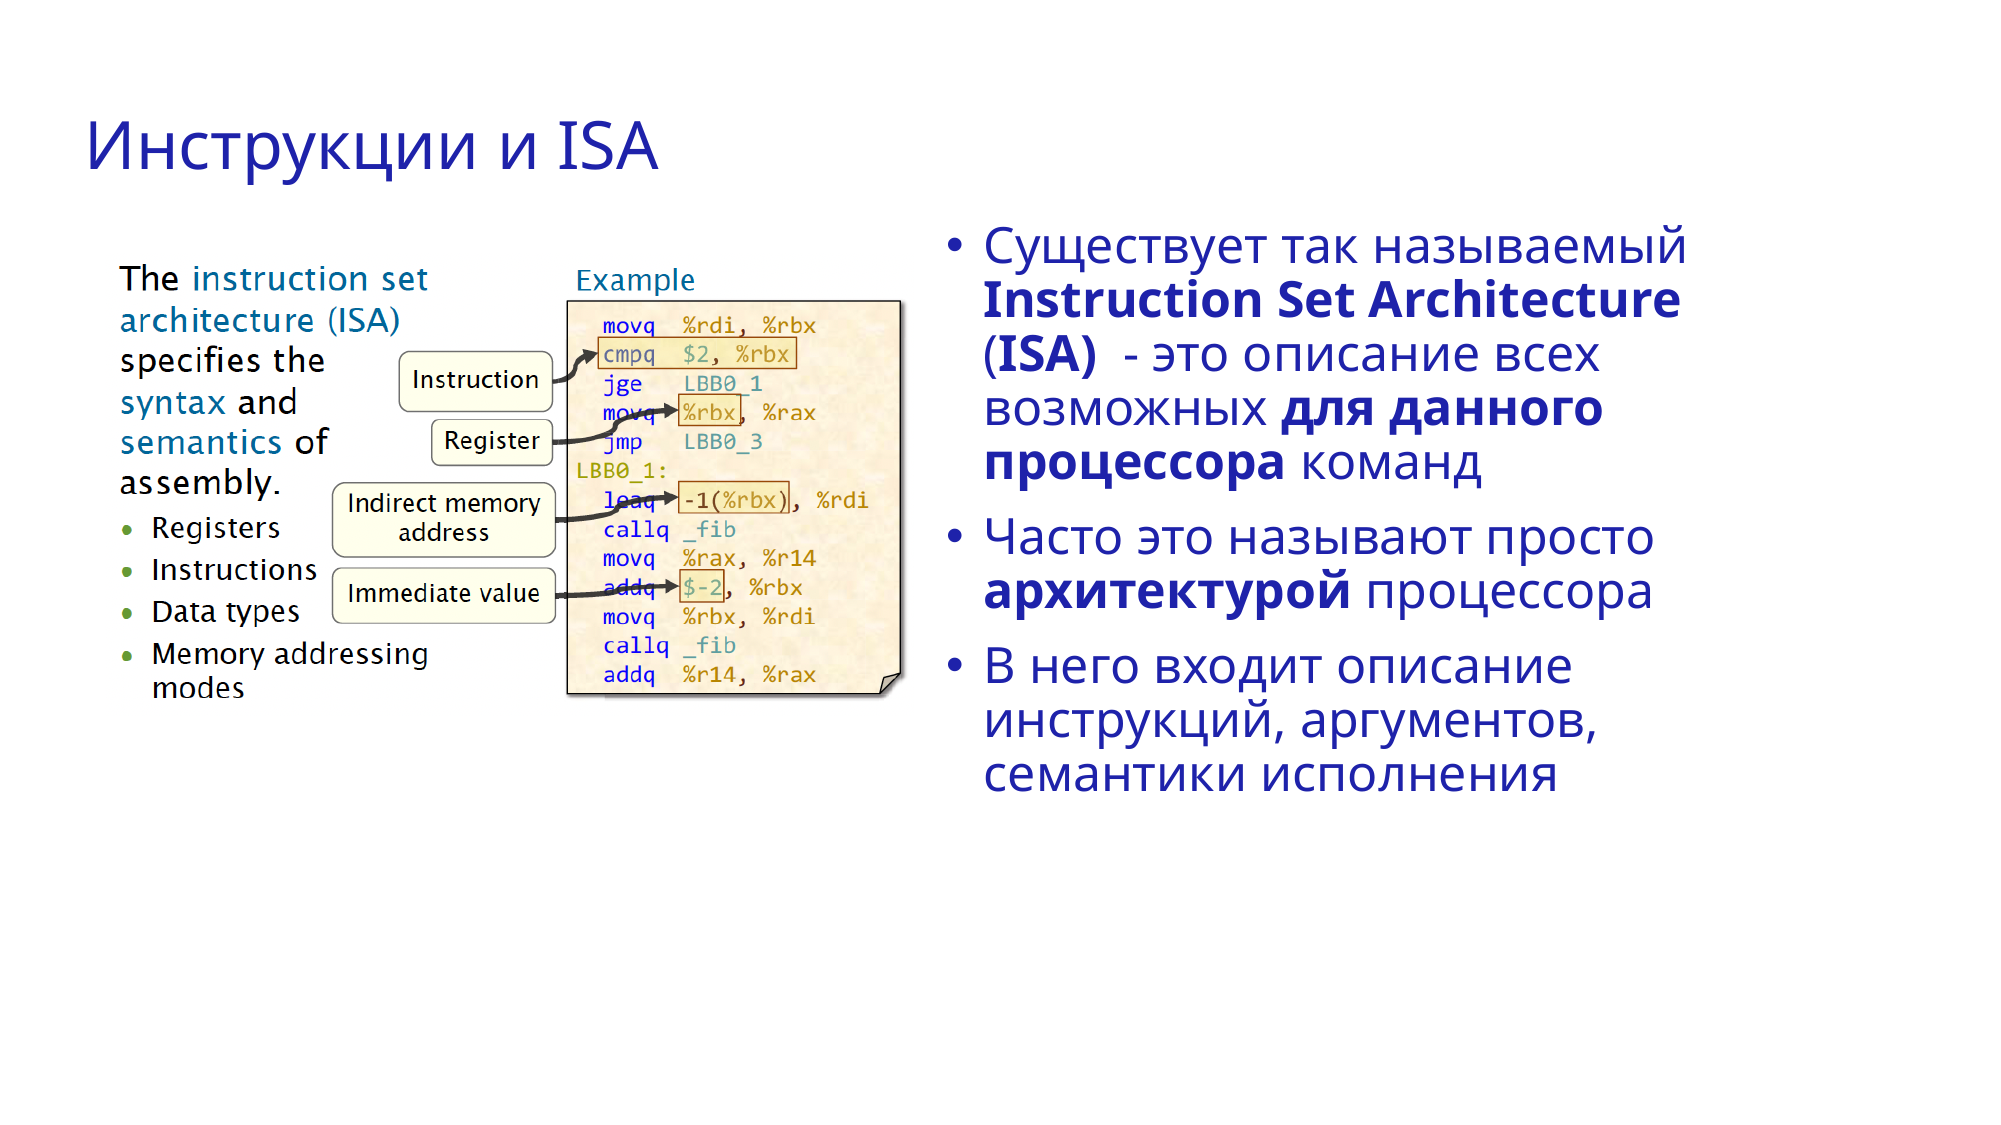

# Инструкции и ISA
Существует так называемый Instruction Set Architecture (ISA) - это описание всех возможных для данного процессора команд
Часто это называют просто архитектурой процессора
В него входит описание инструкций, аргументов, семантики исполнения